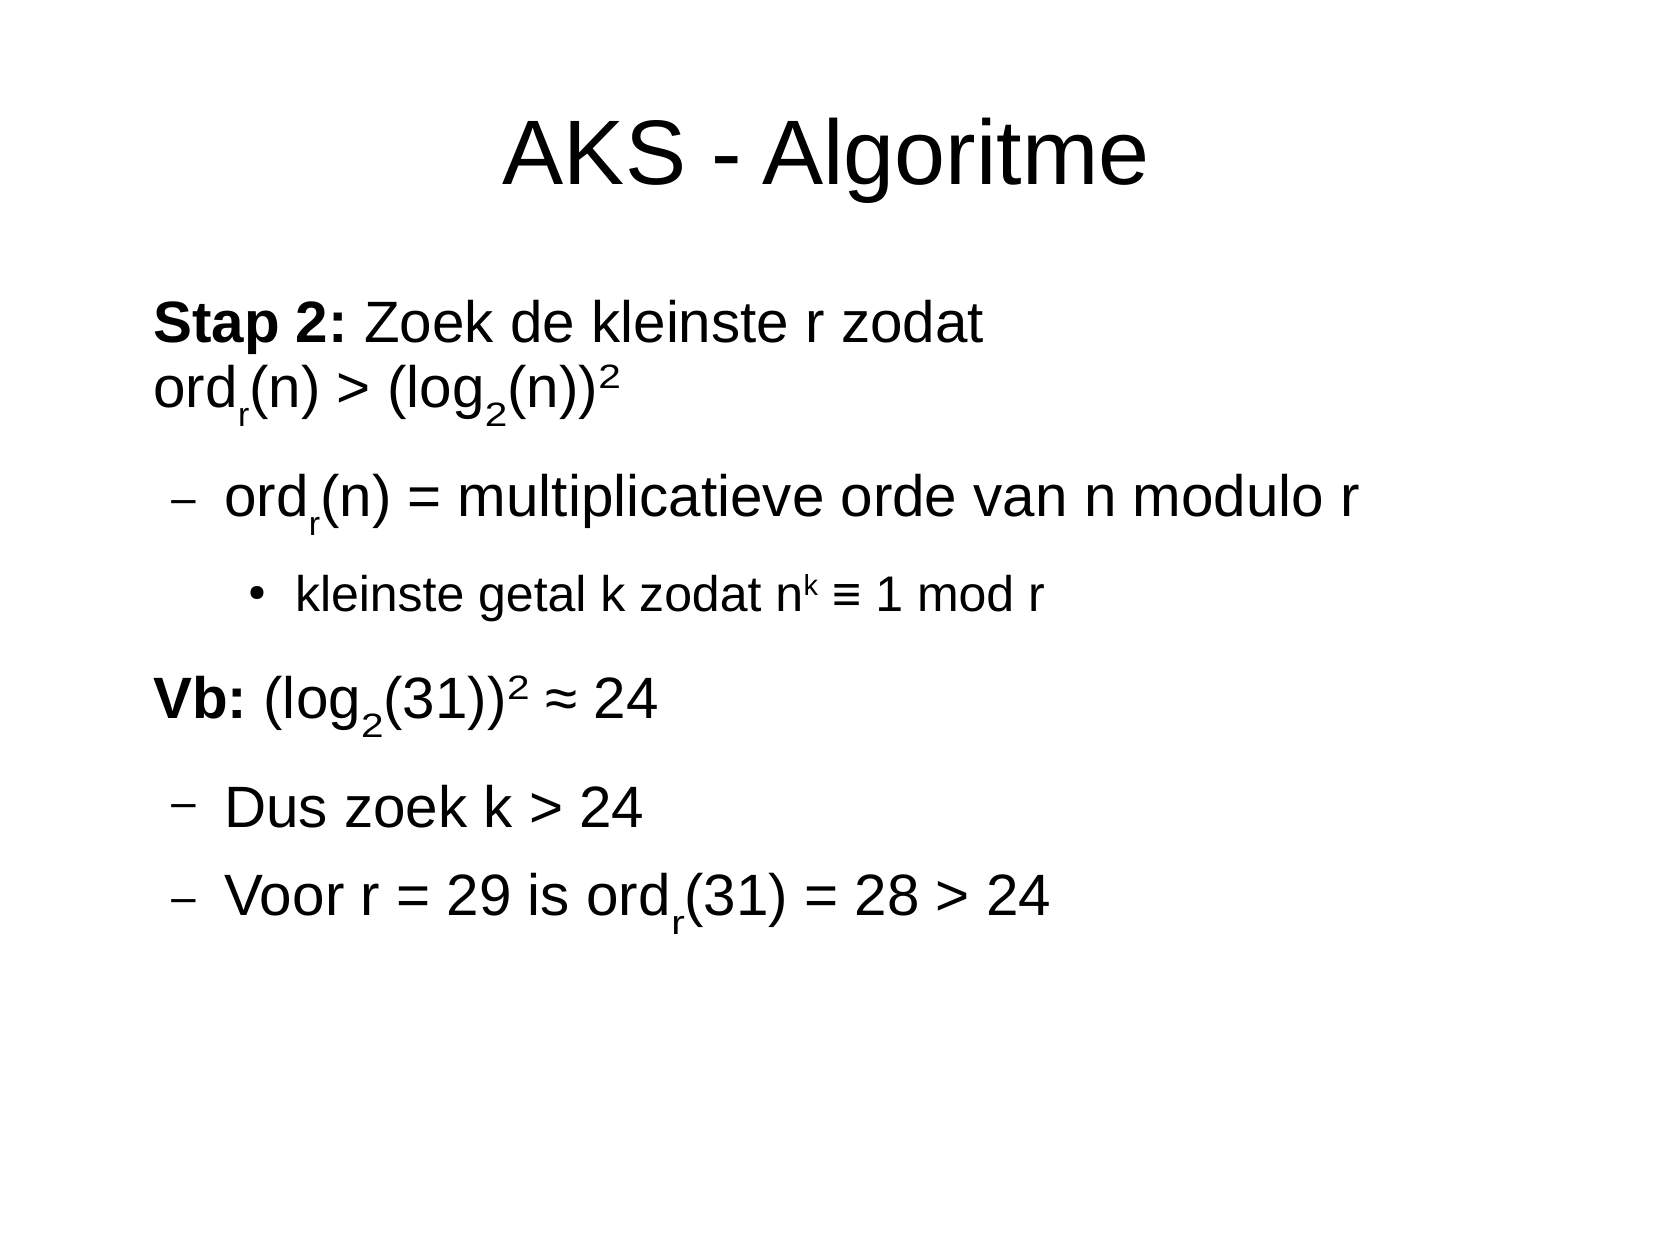

# AKS - Algoritme
Stap 2: Zoek de kleinste r zodat
ordr(n) > (log2(n))2
ordr(n) = multiplicatieve orde van n modulo r
kleinste getal k zodat nk ≡ 1 mod r
Vb: (log2(31))2 ≈ 24
Dus zoek k > 24
Voor r = 29 is ordr(31) = 28 > 24